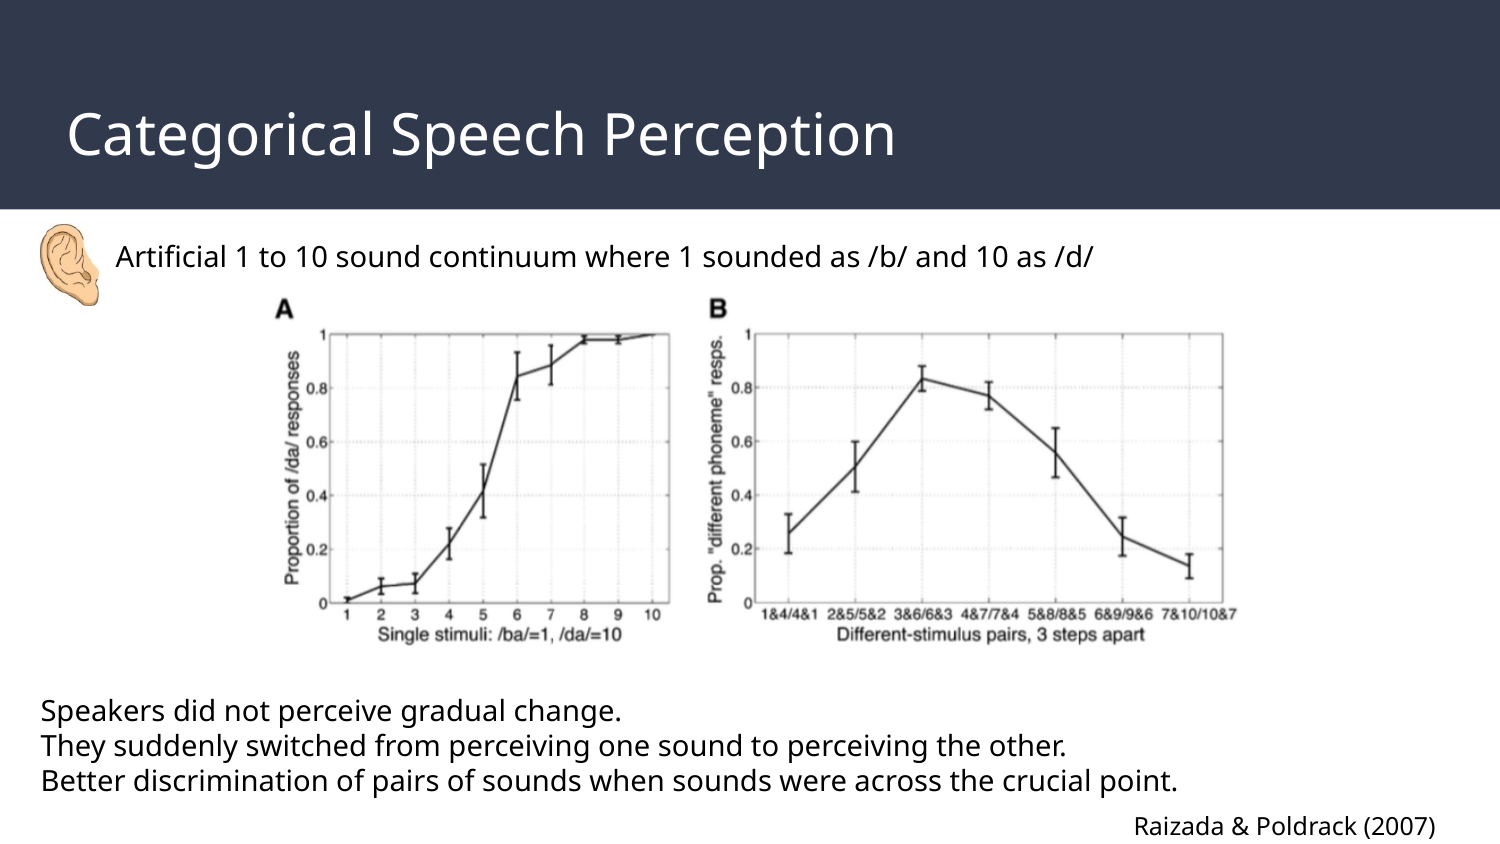

# Categorical Speech Perception
 	Artificial 1 to 10 sound continuum where 1 sounded as /b/ and 10 as /d/
Speakers did not perceive gradual change.
They suddenly switched from perceiving one sound to perceiving the other.
Better discrimination of pairs of sounds when sounds were across the crucial point.
Raizada & Poldrack (2007)